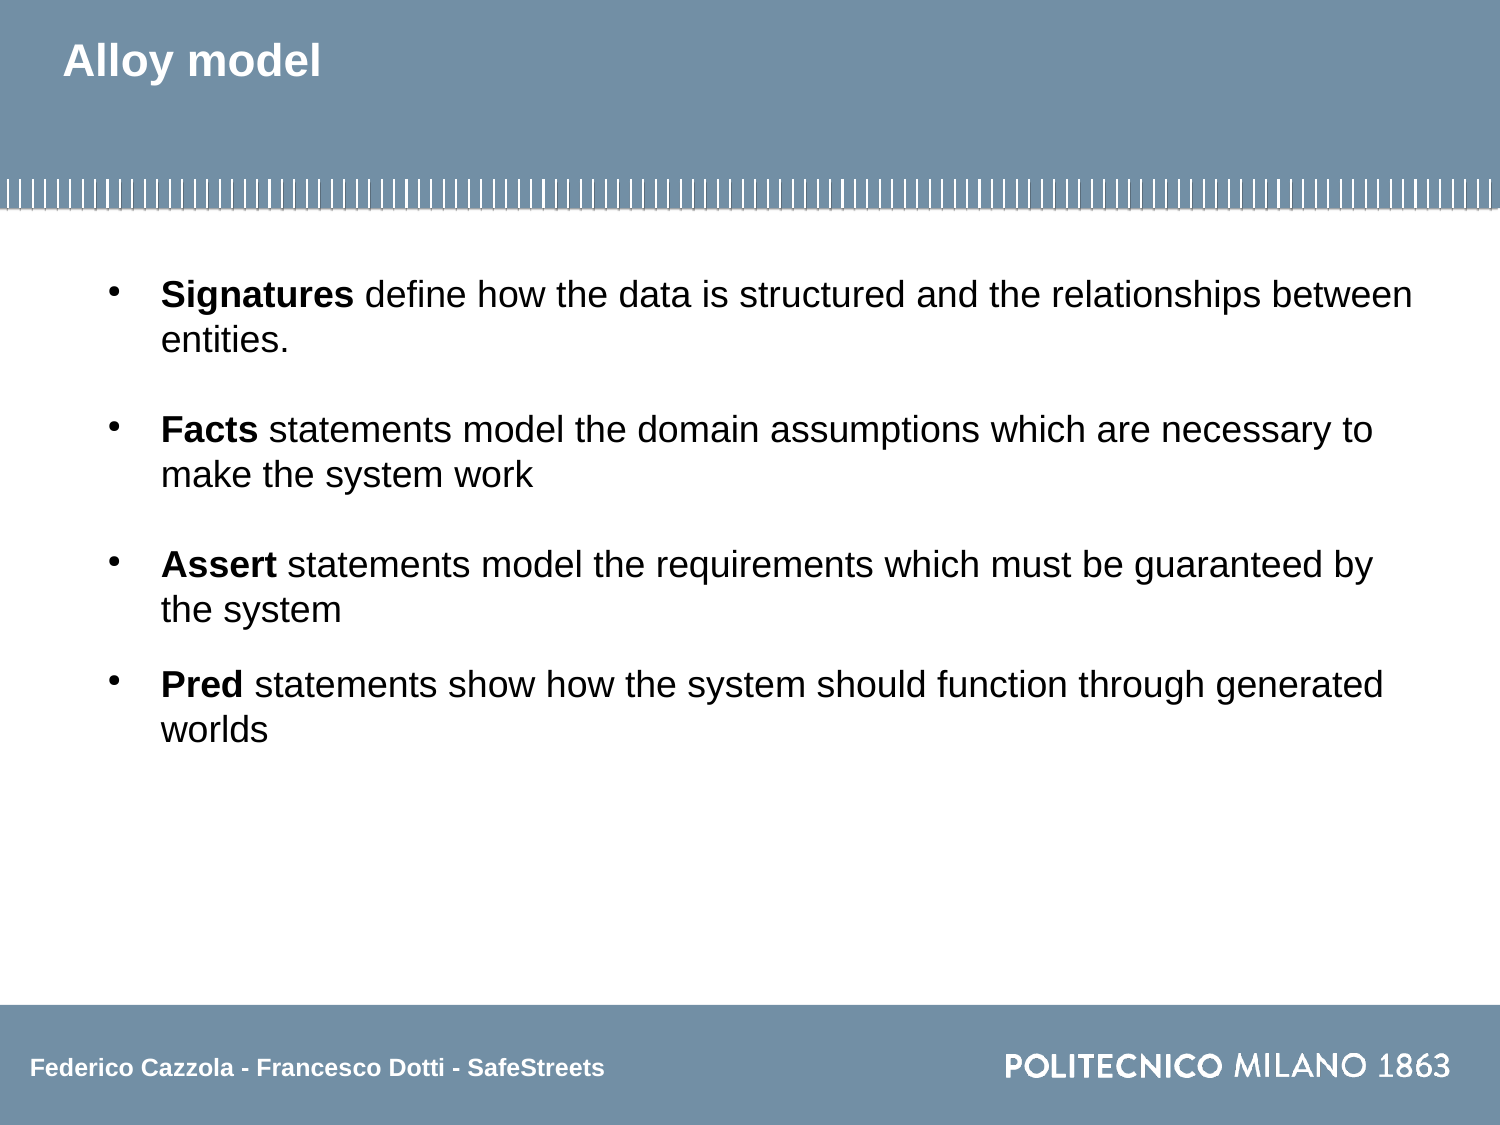

# Alloy model
Signatures define how the data is structured and the relationships between entities.
Facts statements model the domain assumptions which are necessary to make the system work
Assert statements model the requirements which must be guaranteed by the system
Pred statements show how the system should function through generated worlds